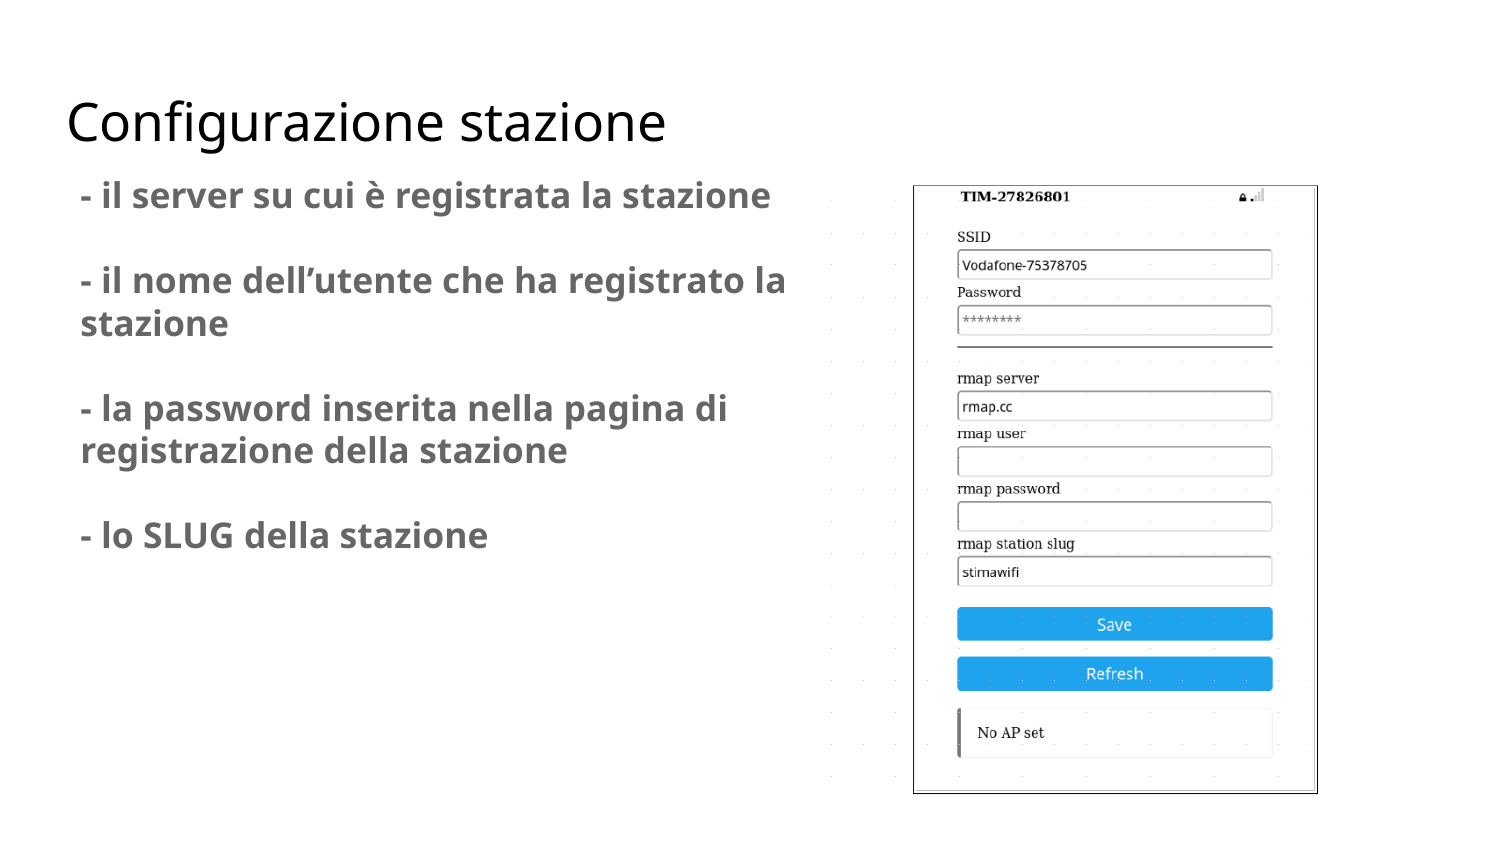

# Configurazione stazione
- il server su cui è registrata la stazione
- il nome dell’utente che ha registrato la stazione
- la password inserita nella pagina di registrazione della stazione
- lo SLUG della stazione